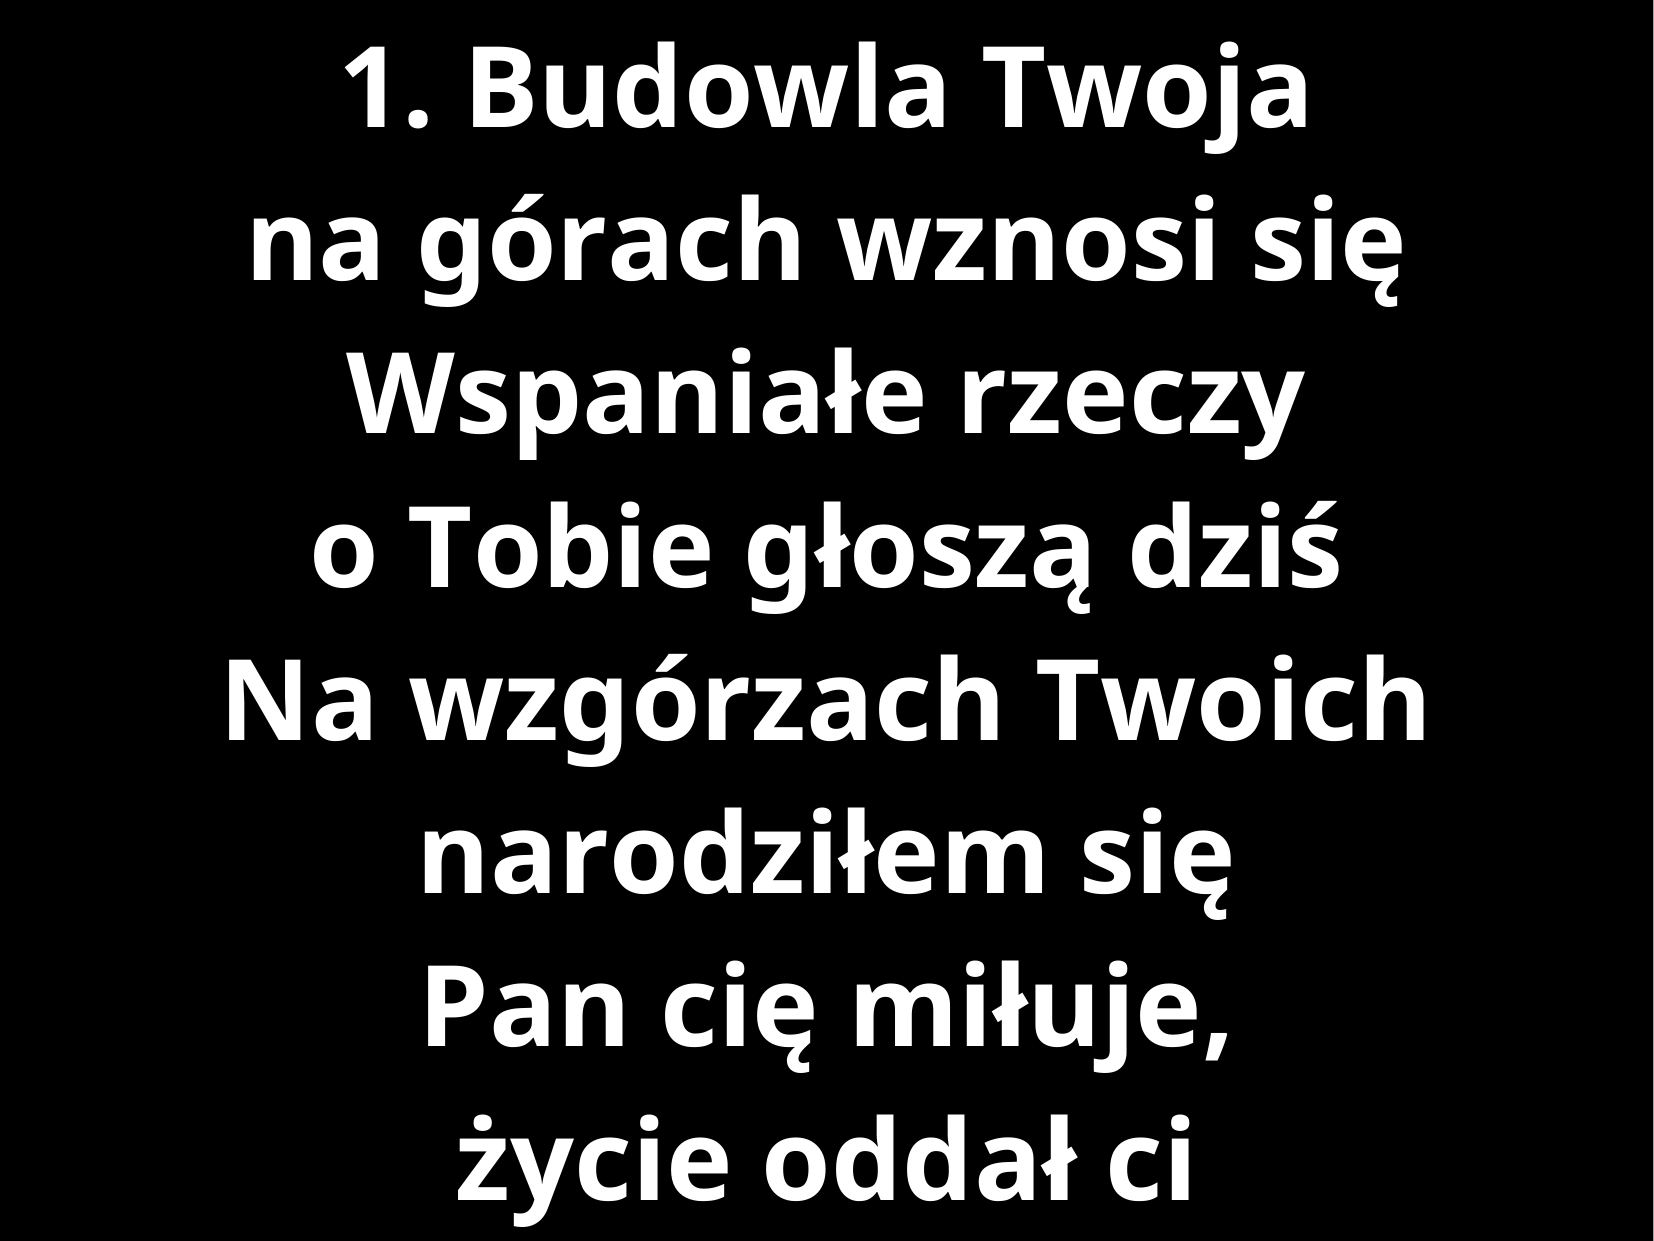

# 1. Budowla Twoja na górach wznosi się Wspaniałe rzeczy o Tobie głoszą dziś Na wzgórzach Twoich narodziłem się Pan cię miłuje, życie oddał ci